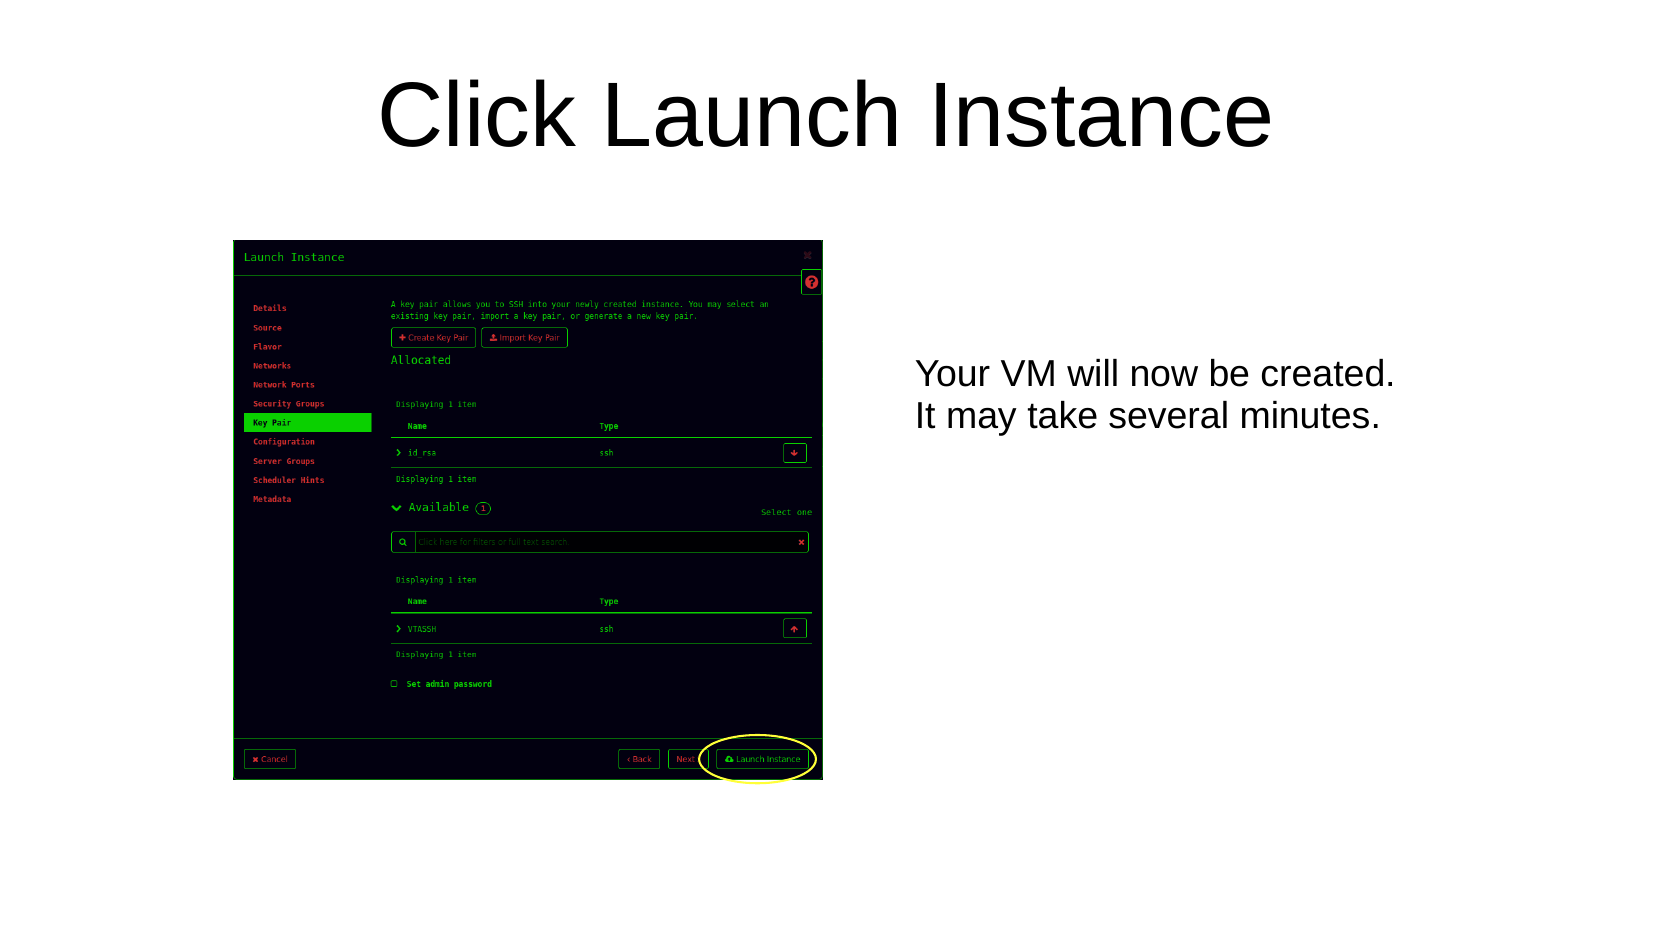

# Click Launch Instance
Your VM will now be created.
It may take several minutes.